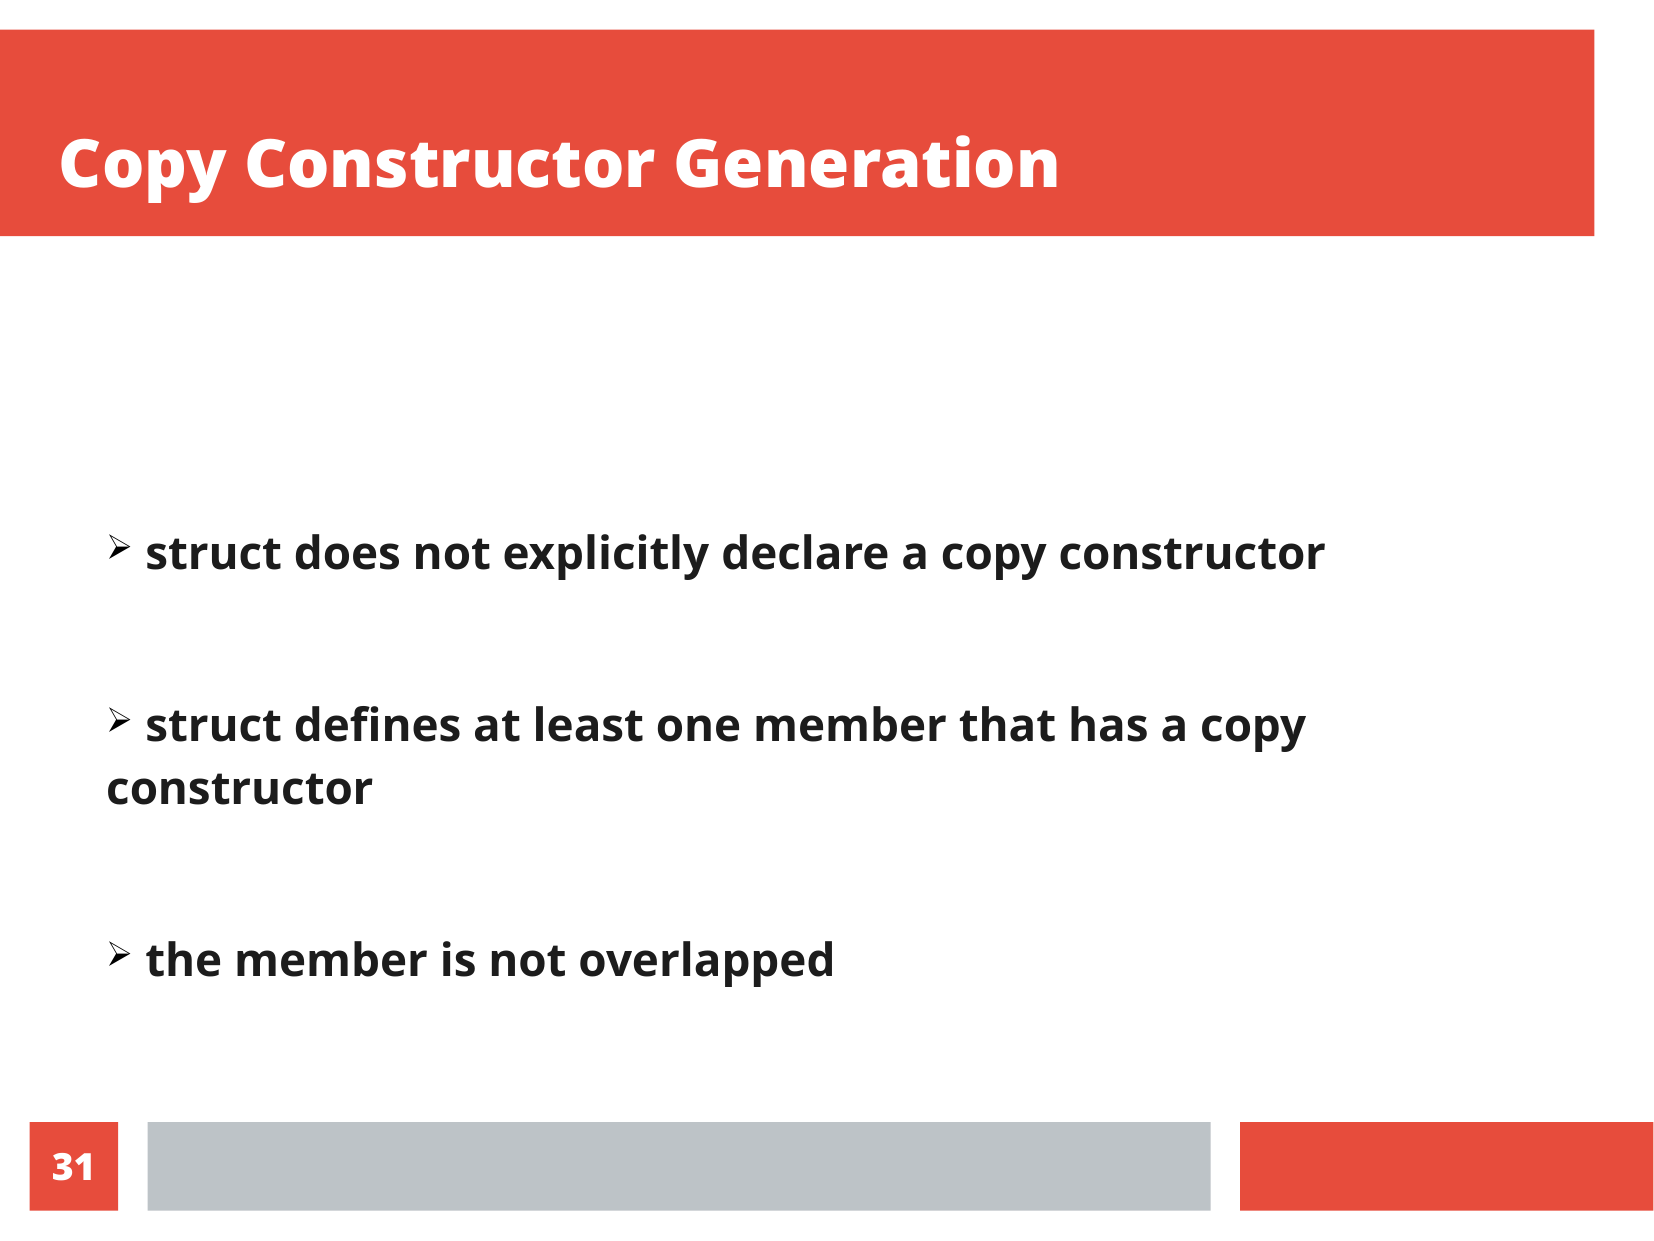

# Copy Constructor Generation
 struct does not explicitly declare a copy constructor
 struct defines at least one member that has a copy constructor
 the member is not overlapped
31